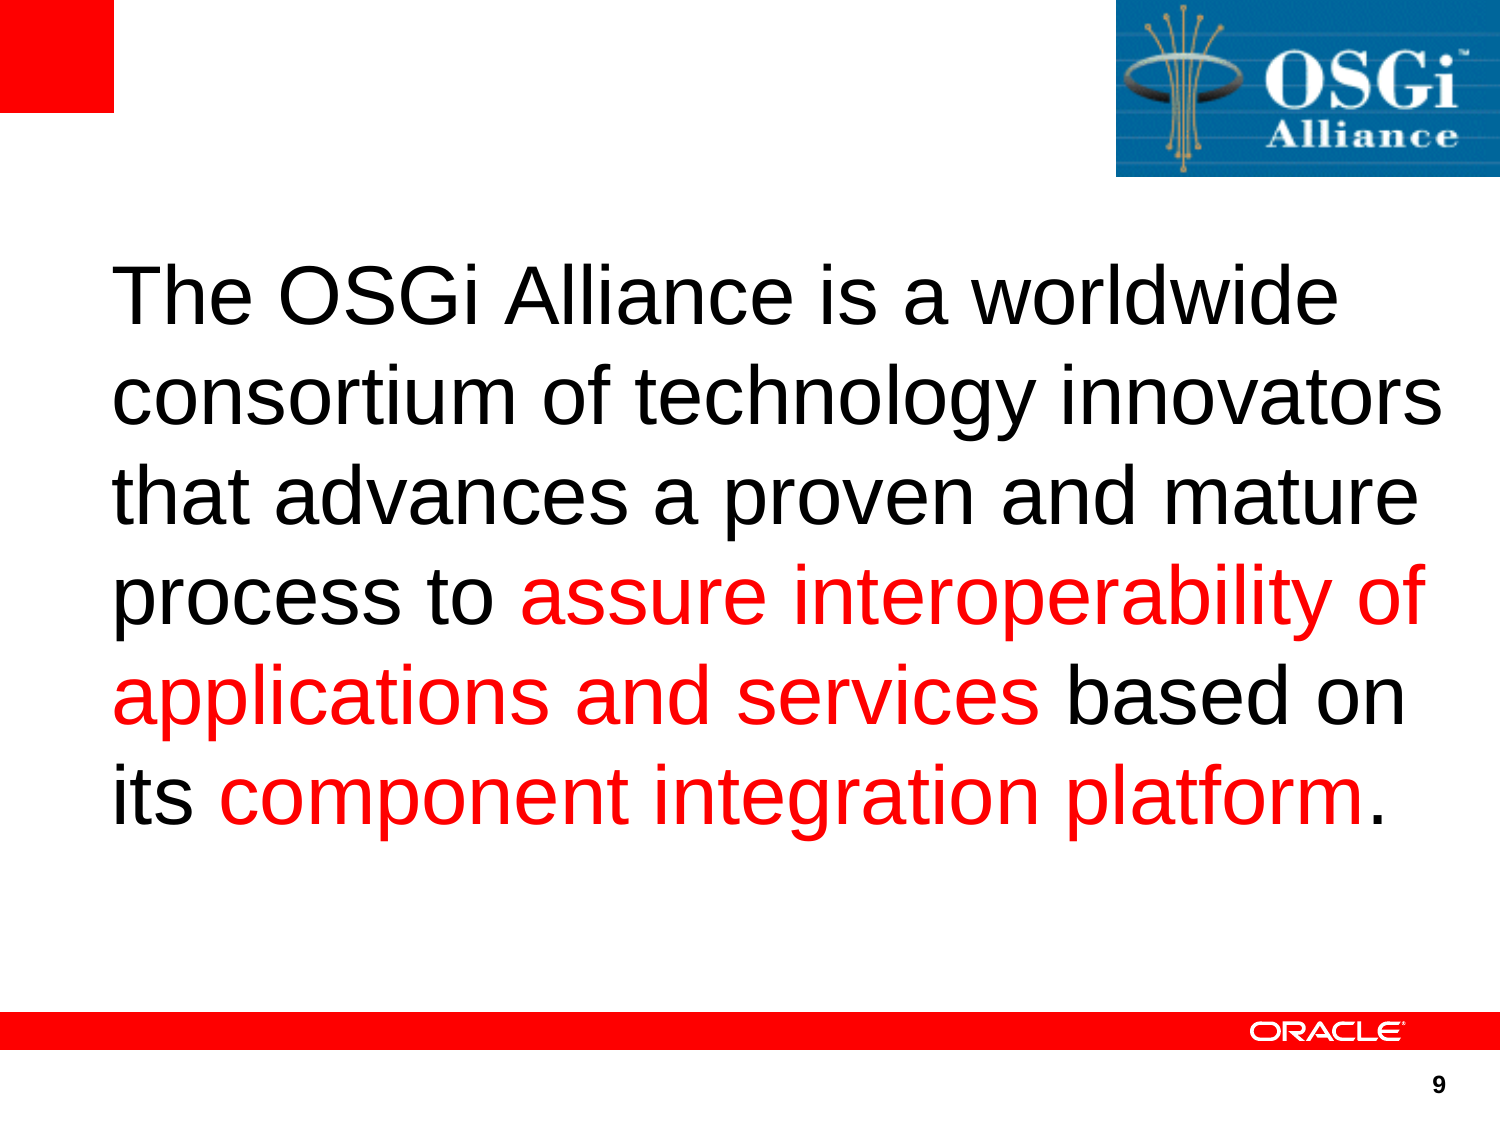

The OSGi Alliance is a worldwide
consortium of technology innovators that advances a proven and mature process to assure interoperability of applications and services based on its component integration platform.